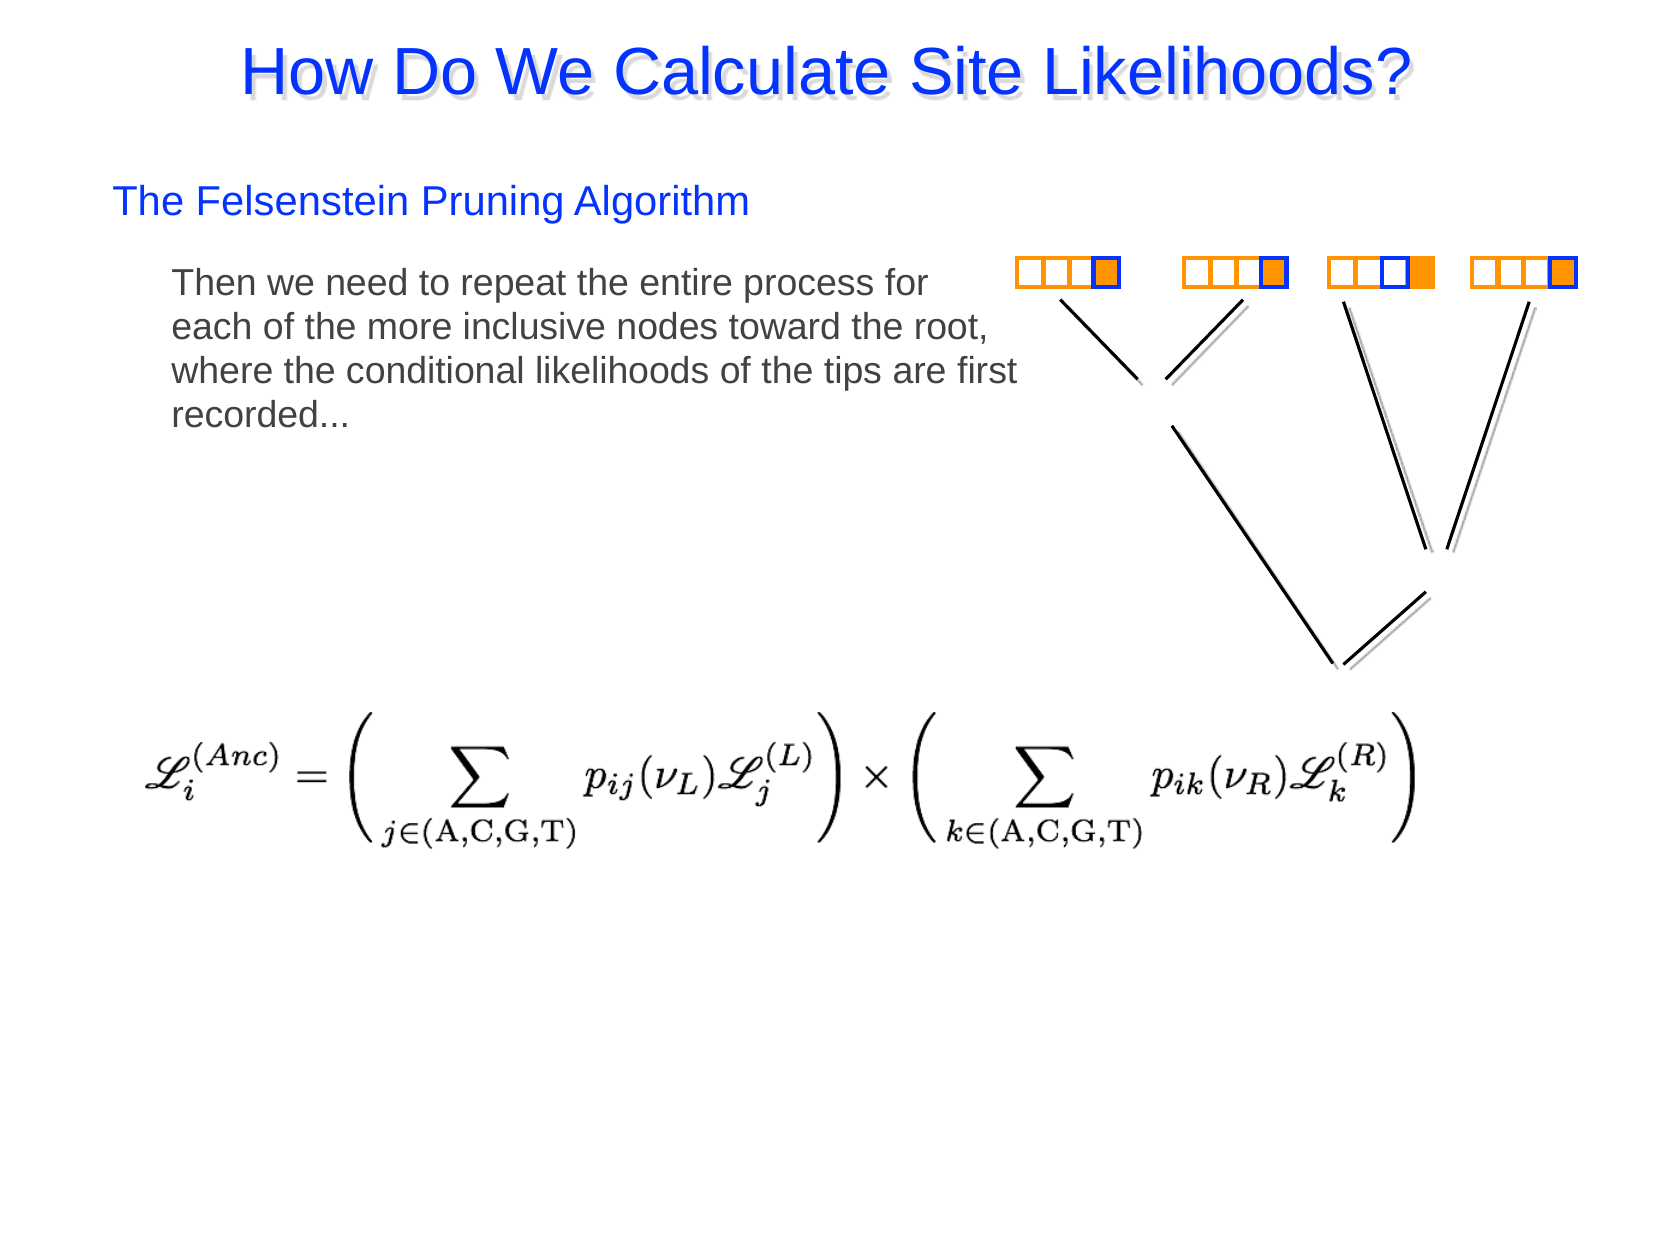

How Do We Calculate Site Likelihoods?
The Felsenstein Pruning Algorithm
Then we need to repeat the entire process for
each of the more inclusive nodes toward the root,
where the conditional likelihoods of the tips are first
recorded...